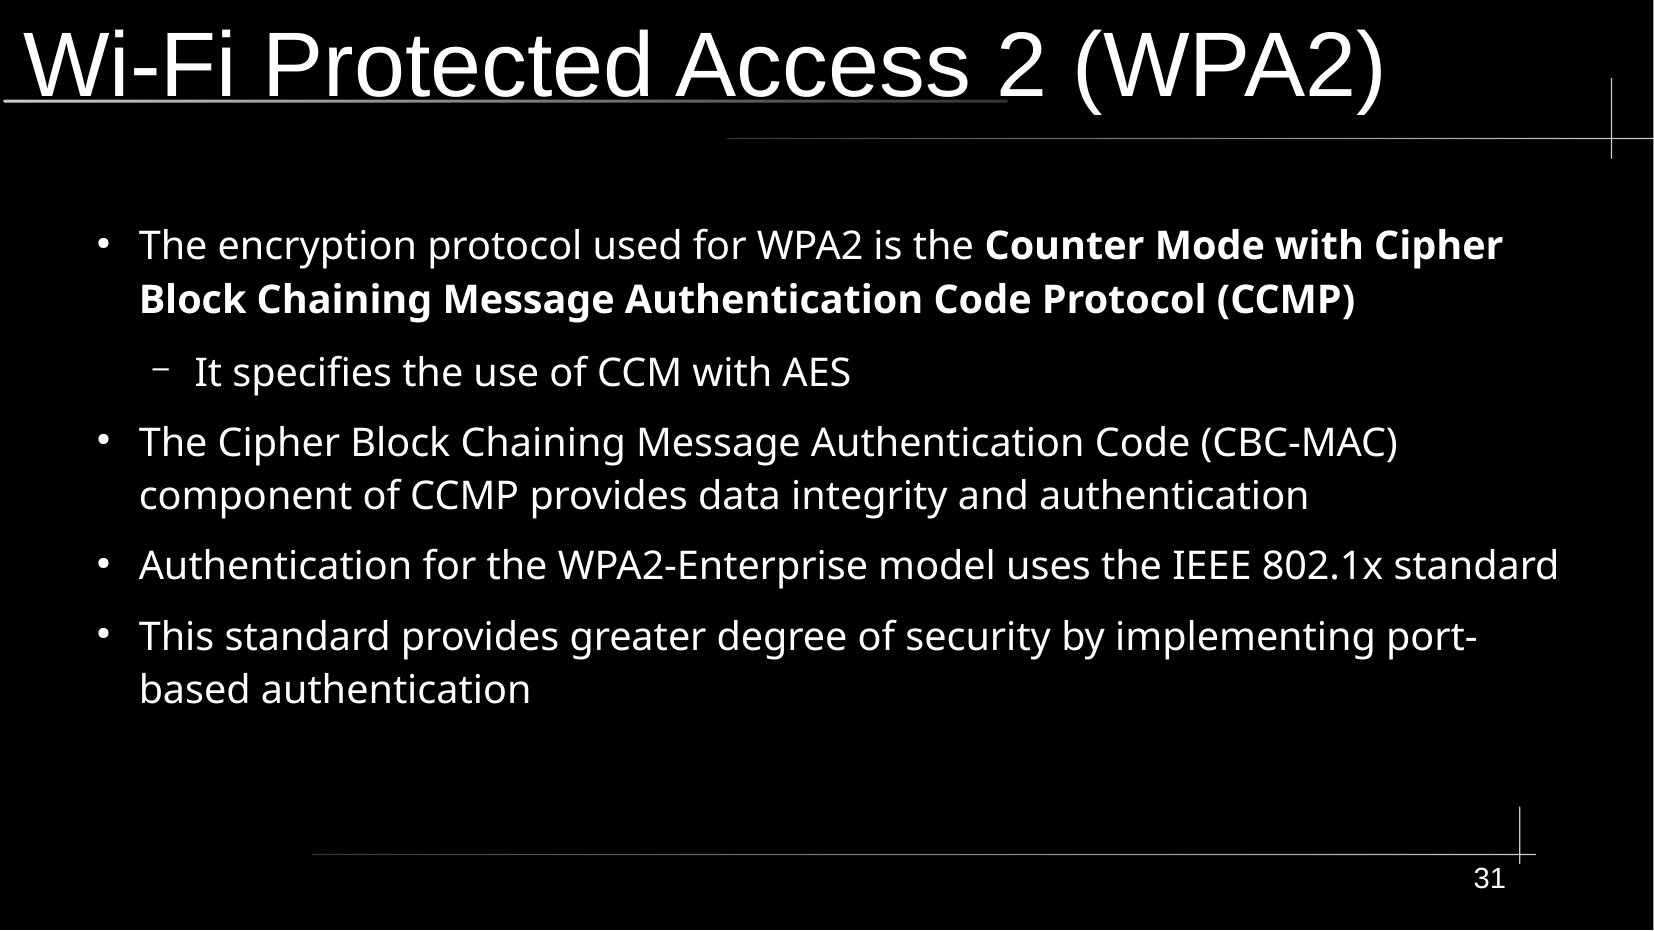

# Wi-Fi Protected Access 2 (WPA2)
The encryption protocol used for WPA2 is the Counter Mode with Cipher Block Chaining Message Authentication Code Protocol (CCMP)
It specifies the use of CCM with AES
The Cipher Block Chaining Message Authentication Code (CBC-MAC) component of CCMP provides data integrity and authentication
Authentication for the WPA2-Enterprise model uses the IEEE 802.1x standard
This standard provides greater degree of security by implementing port-based authentication
31